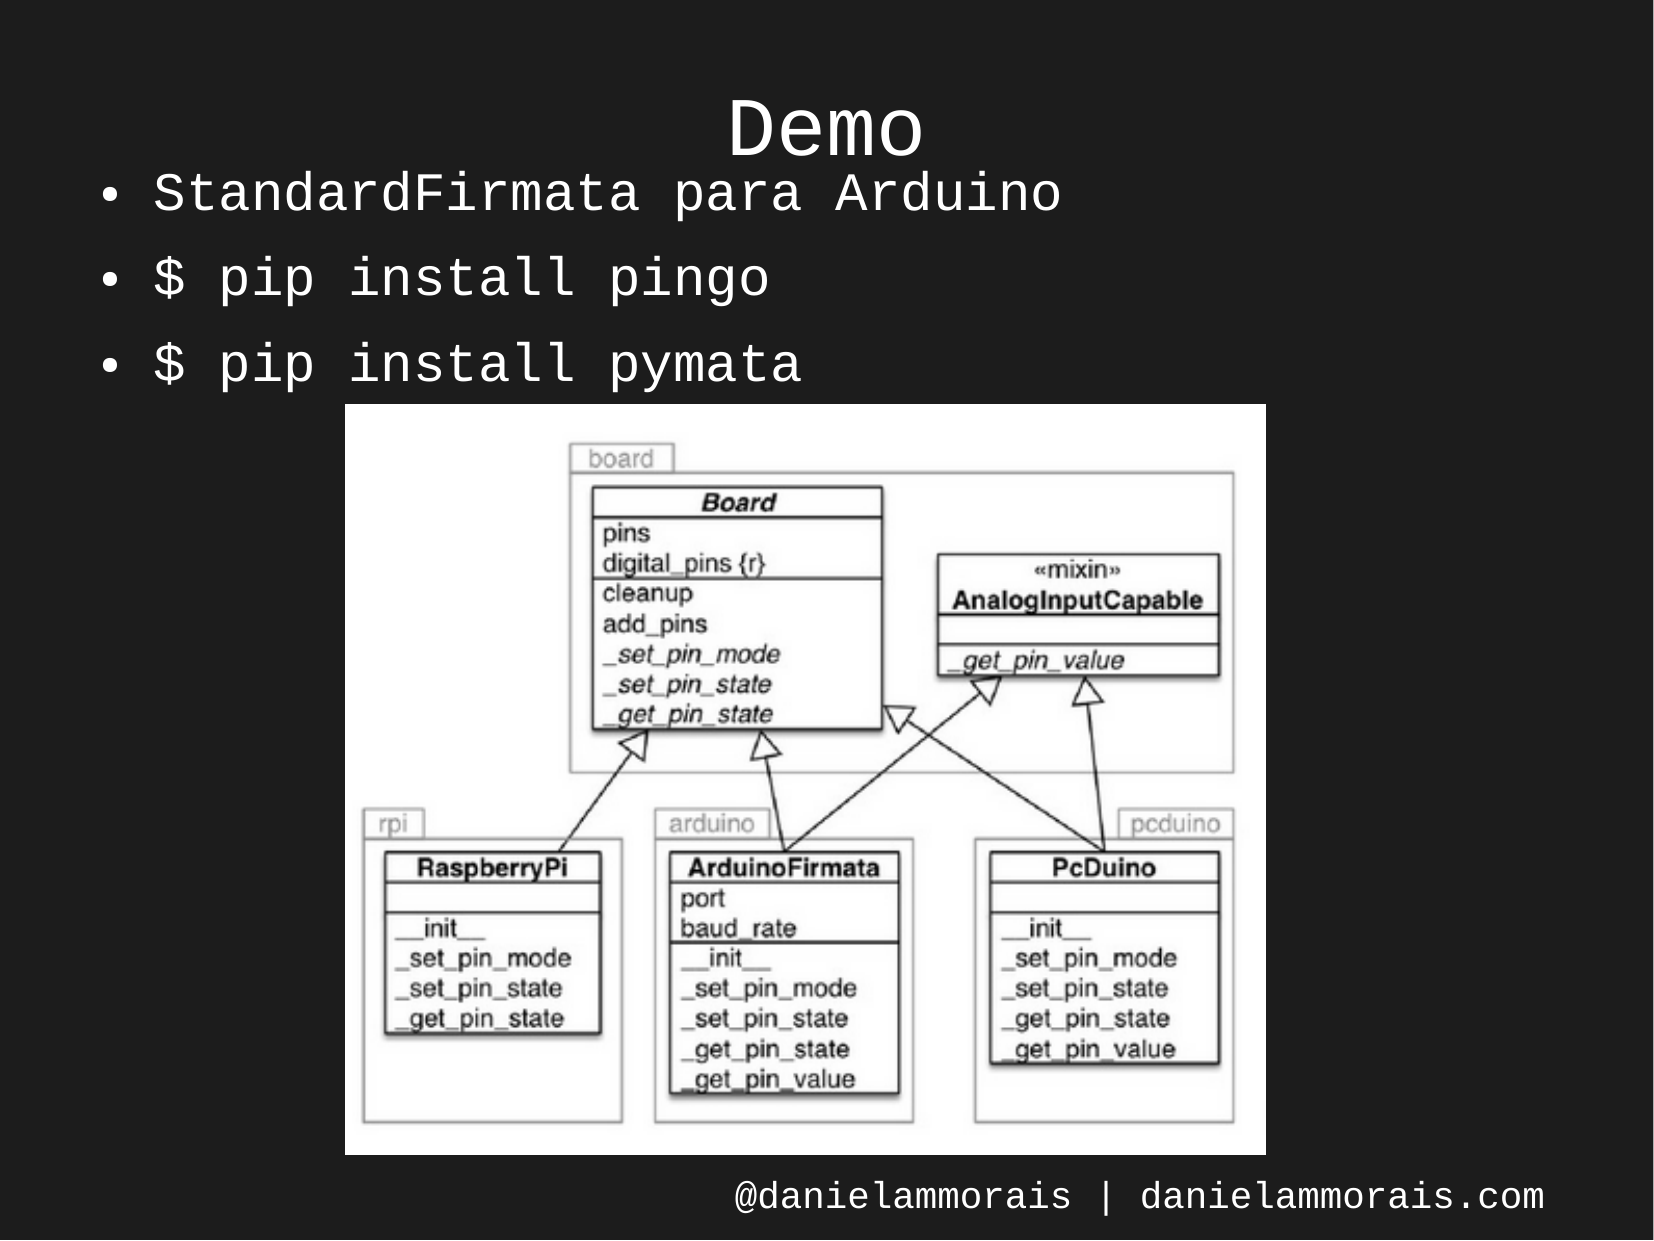

# Demo
StandardFirmata para Arduino
$ pip install pingo
$ pip install pymata
@danielammorais | danielammorais.com